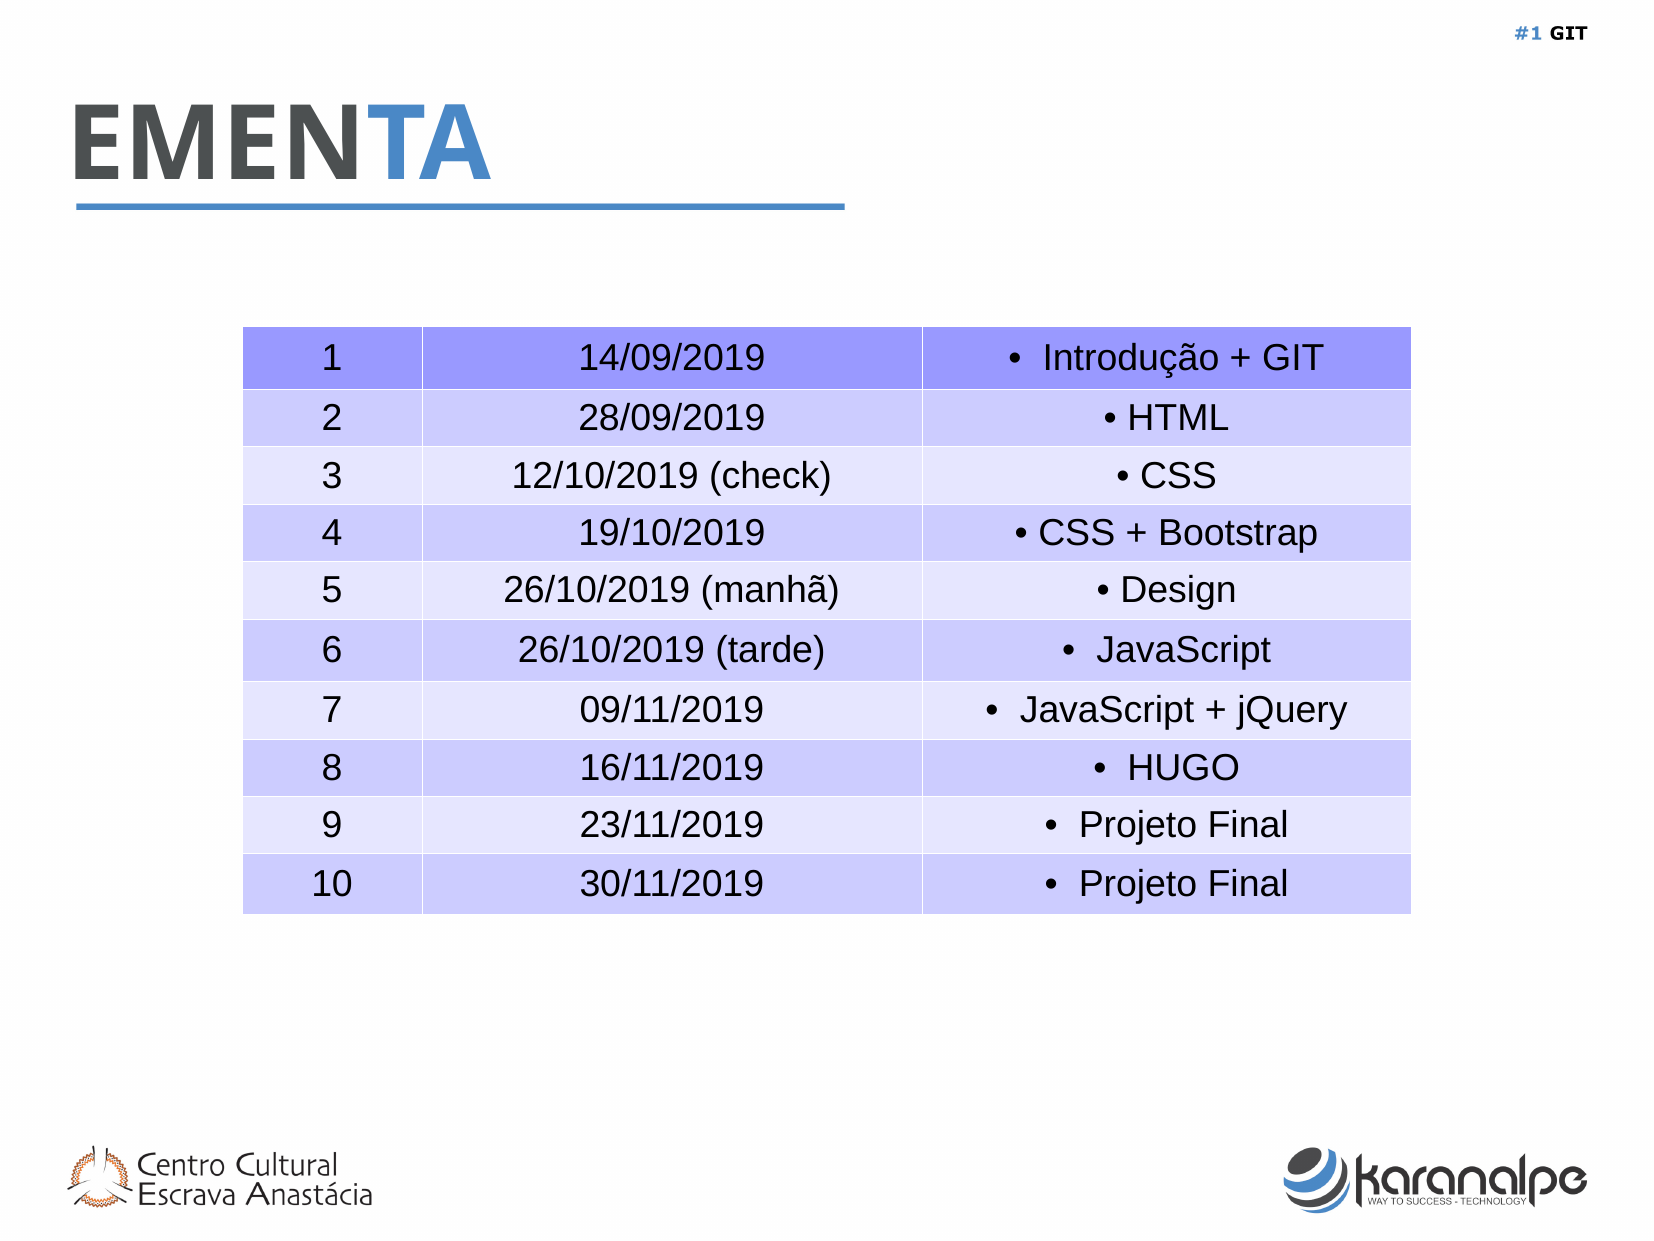

# EMENTA
| 1 | 14/09/2019 | • Introdução + GIT |
| --- | --- | --- |
| 2 | 28/09/2019 | • HTML |
| 3 | 12/10/2019 (check) | • CSS |
| 4 | 19/10/2019 | • CSS + Bootstrap |
| 5 | 26/10/2019 (manhã) | • Design |
| 6 | 26/10/2019 (tarde) | • JavaScript |
| 7 | 09/11/2019 | • JavaScript + jQuery |
| 8 | 16/11/2019 | • HUGO |
| 9 | 23/11/2019 | • Projeto Final |
| 10 | 30/11/2019 | • Projeto Final |